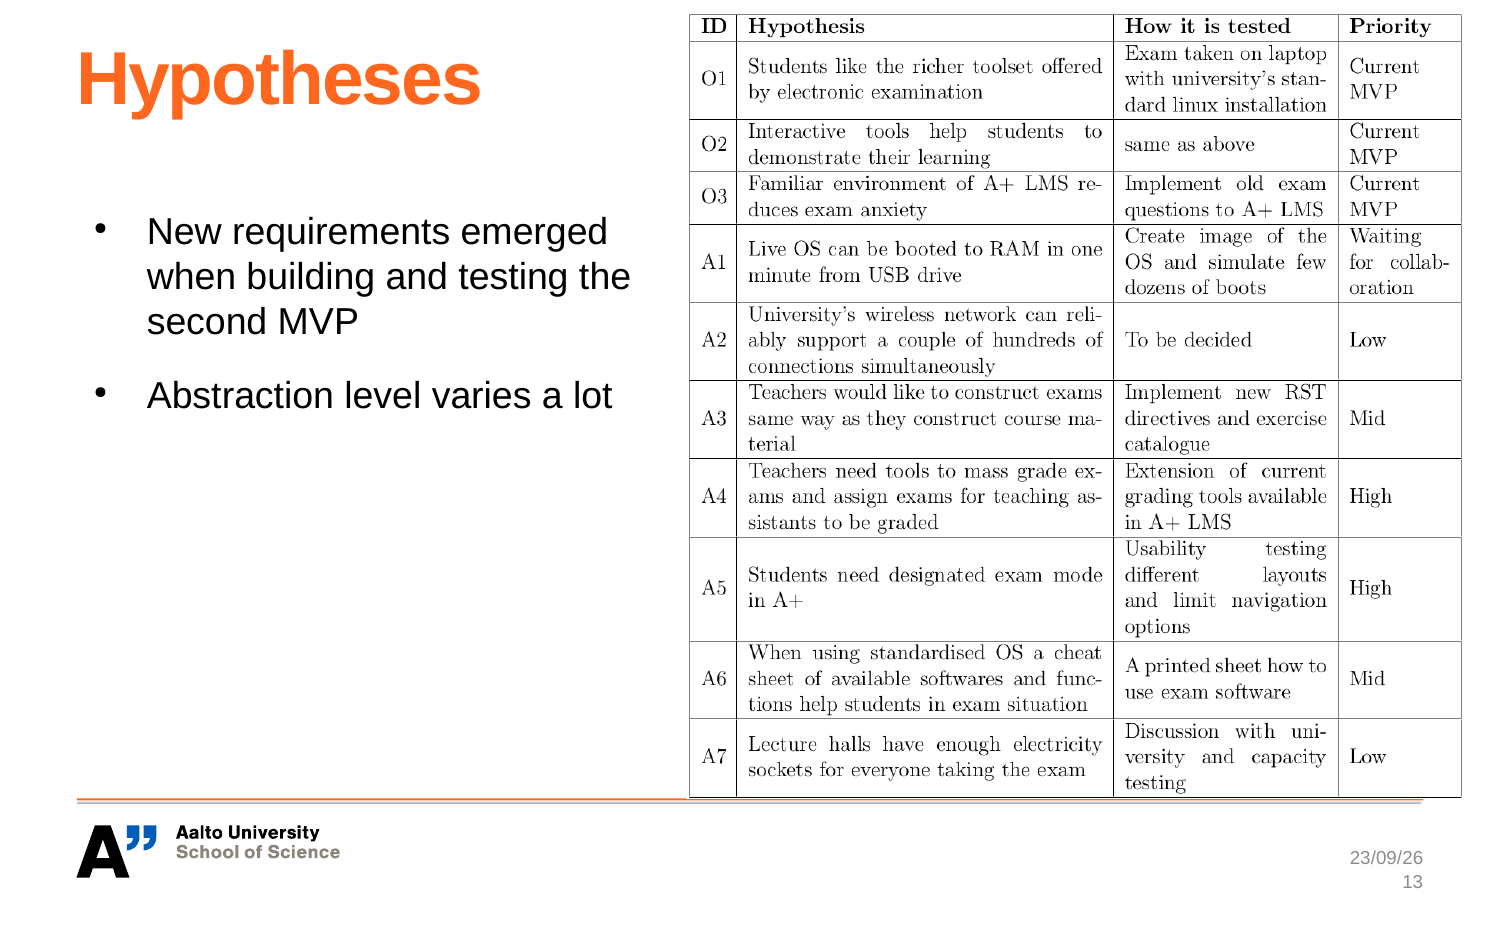

# Hypotheses
New requirements emerged when building and testing the second MVP
Abstraction level varies a lot